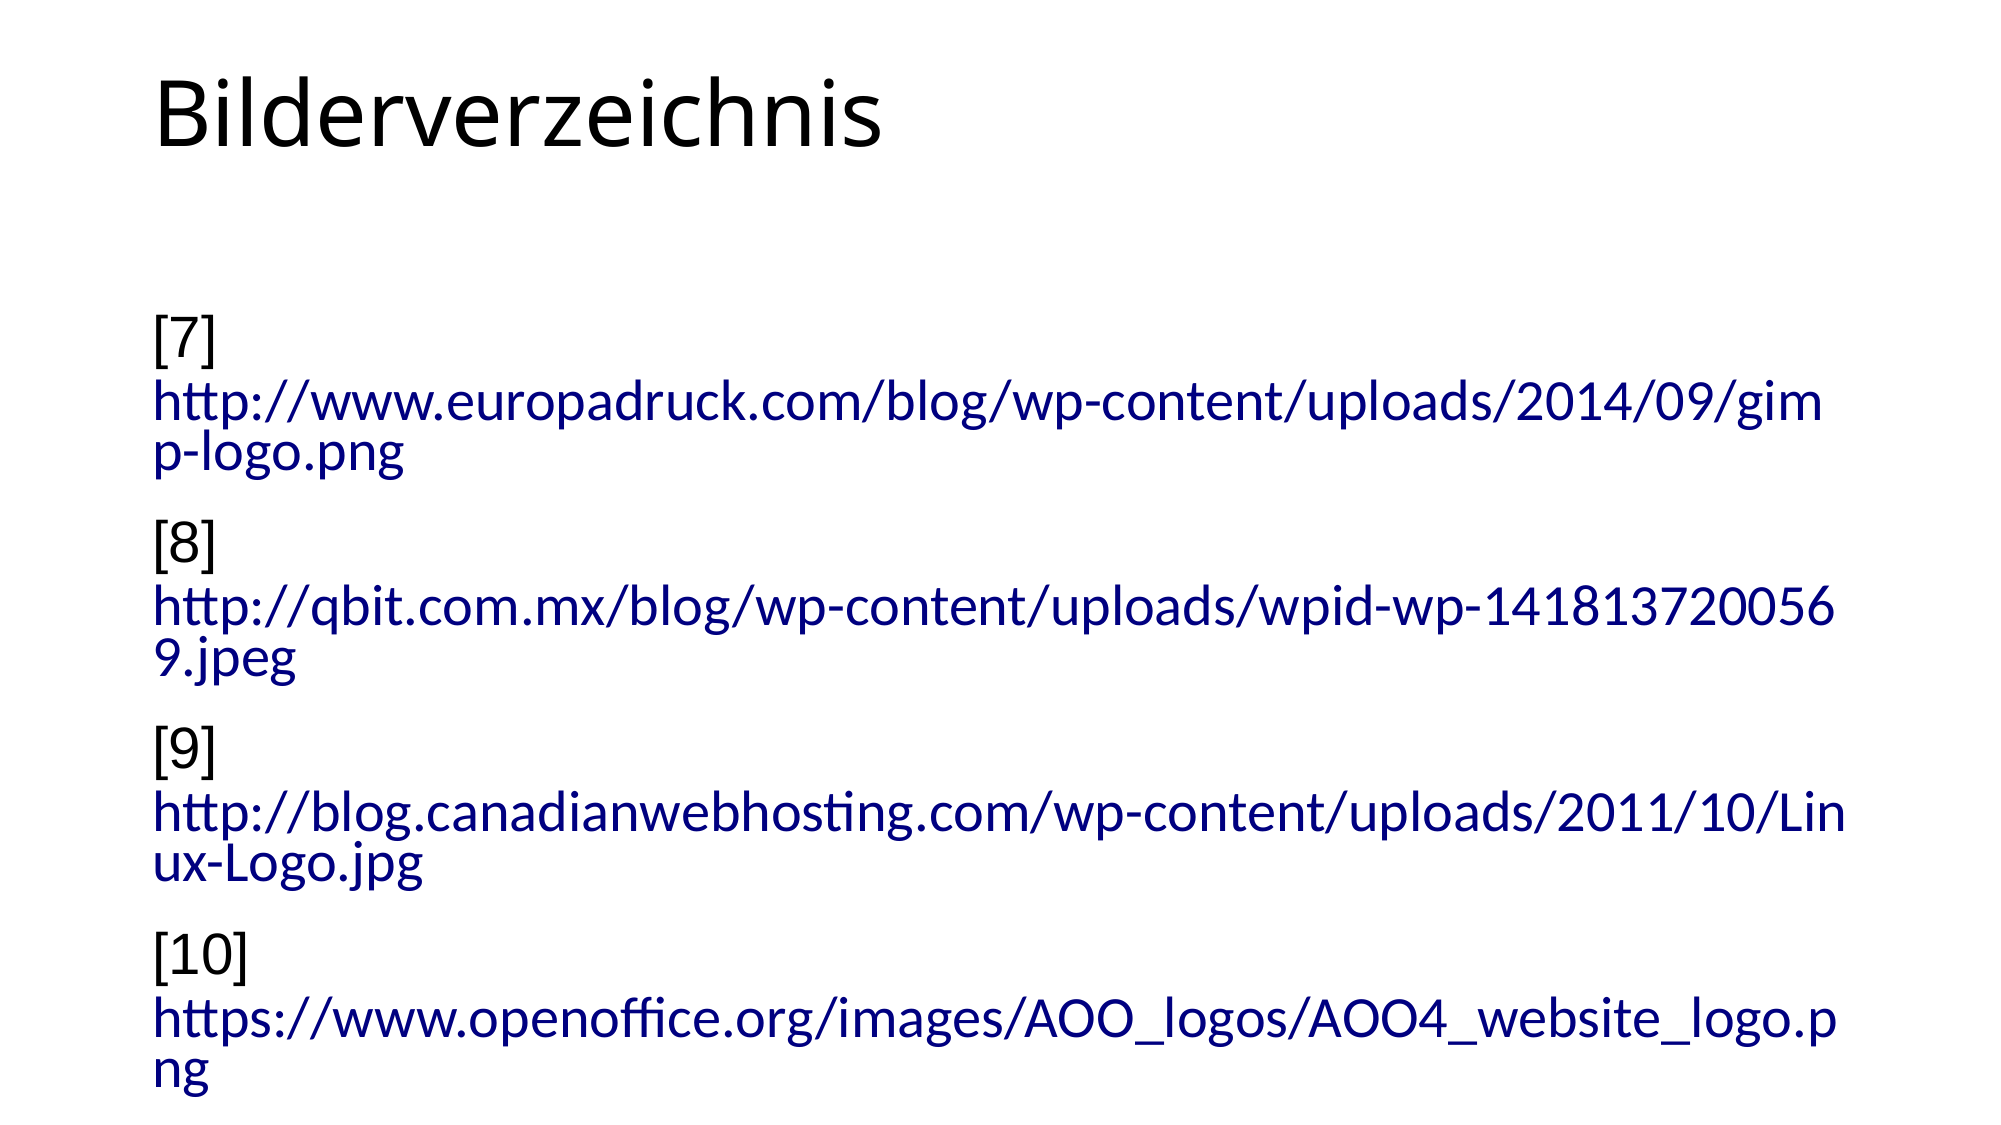

# Bilderverzeichnis
[7]	http://www.europadruck.com/blog/wp-content/uploads/2014/09/gimp-logo.png
[8]	http://qbit.com.mx/blog/wp-content/uploads/wpid-wp-1418137200569.jpeg
[9]	http://blog.canadianwebhosting.com/wp-content/uploads/2011/10/Linux-Logo.jpg
[10]	https://www.openoffice.org/images/AOO_logos/AOO4_website_logo.png
[11]	http://www.kulturpalast-unterwellenborn.de/images/csm_Geschichte_01_04b872e3ae.jpg